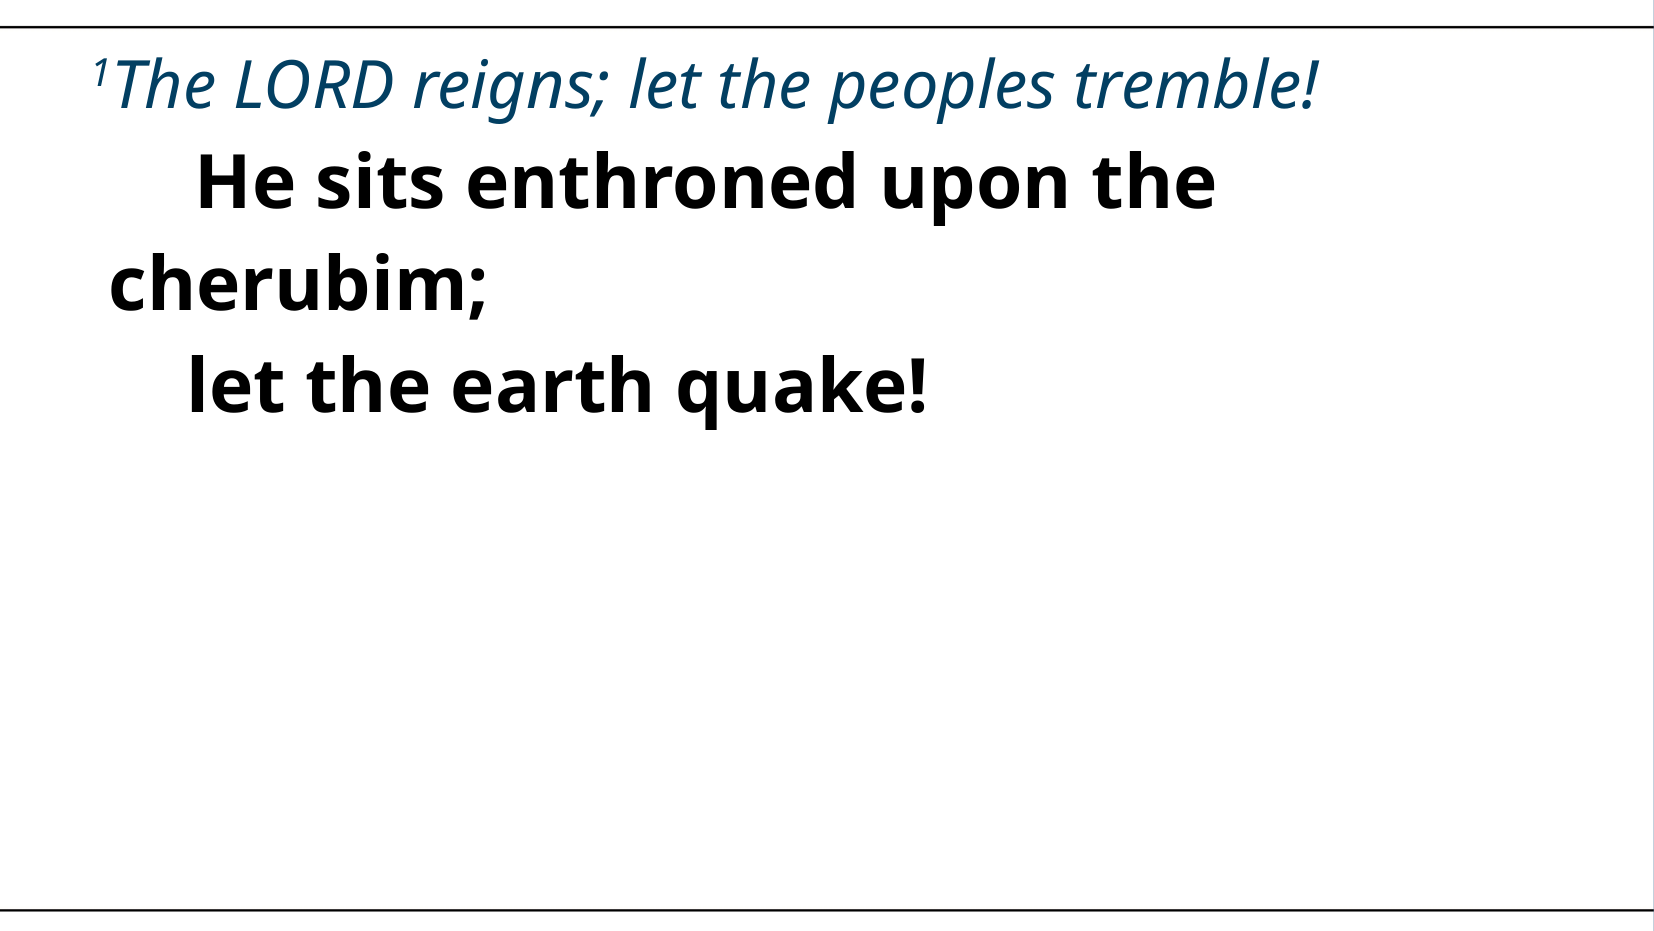

1The LORD reigns; let the peoples tremble!
 He sits enthroned upon the cherubim;
 let the earth quake!